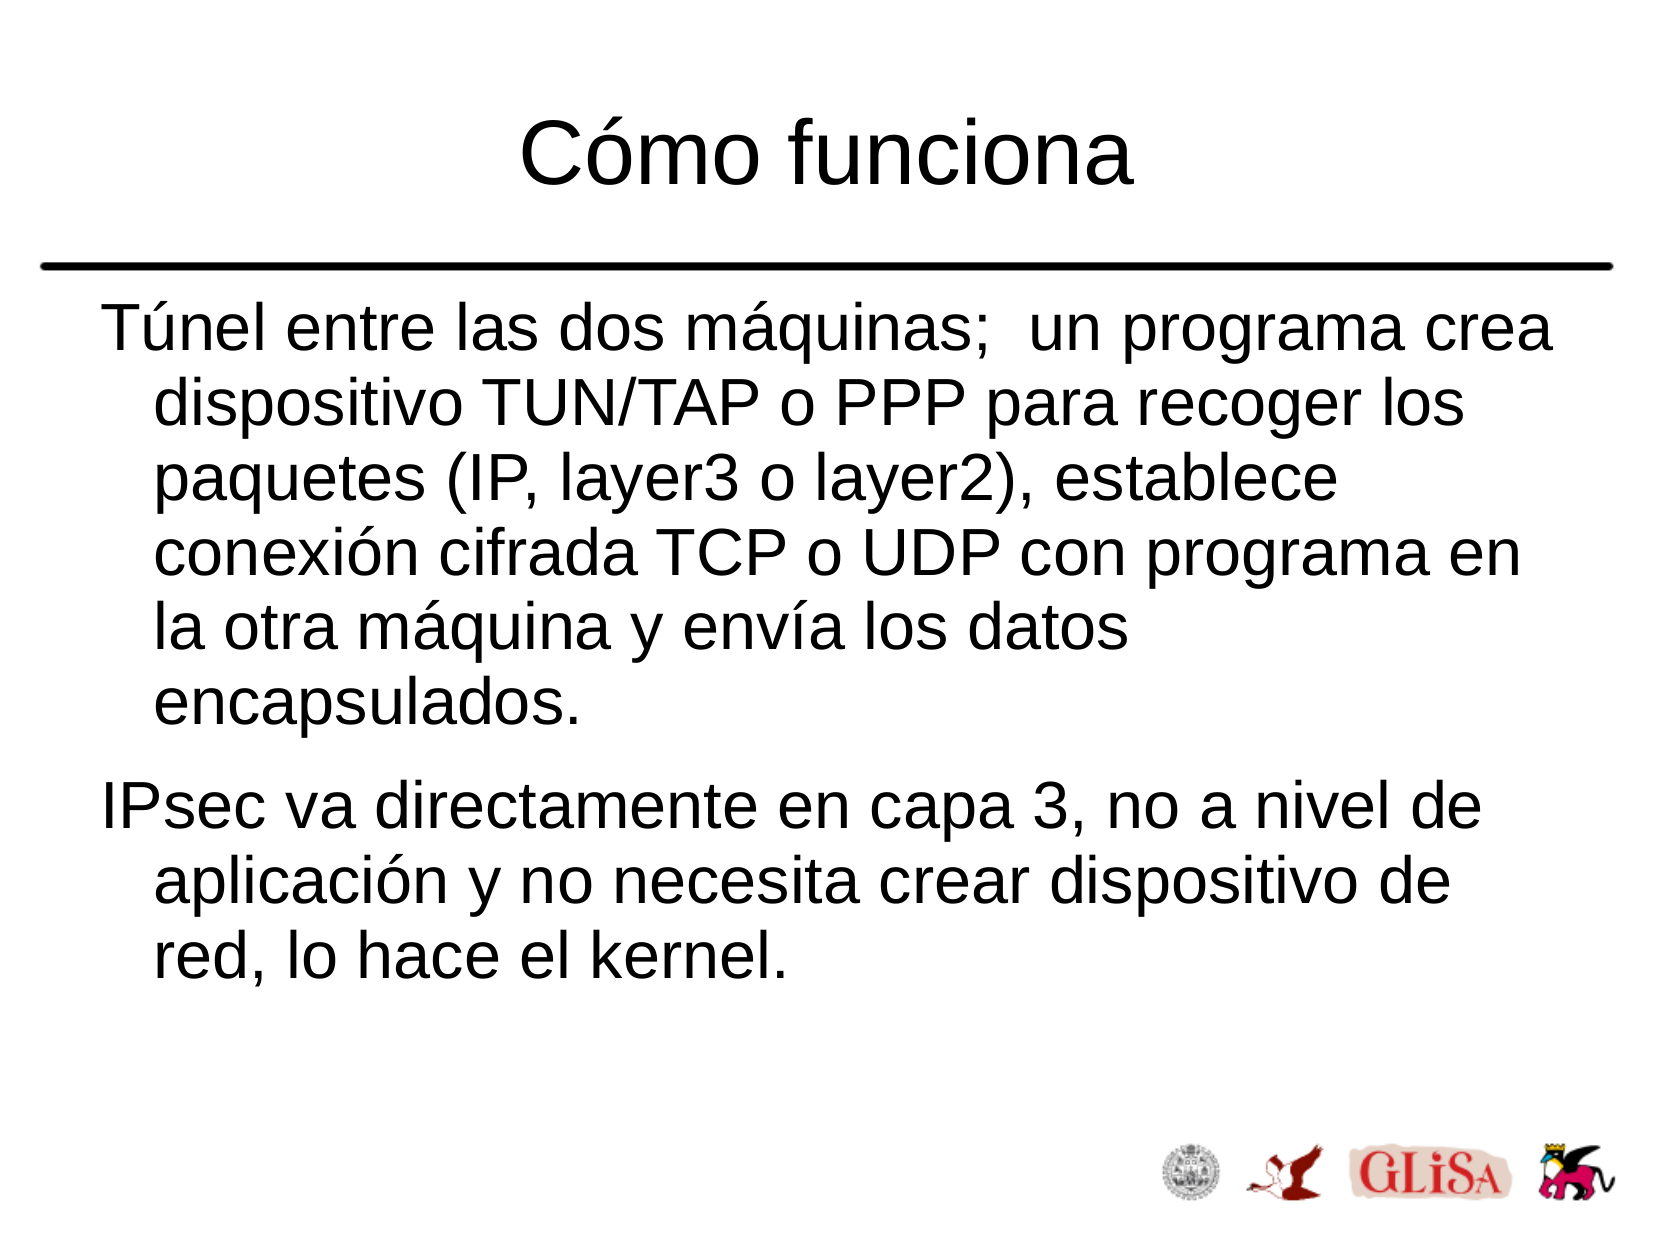

# Cómo funciona
Túnel entre las dos máquinas; un programa crea dispositivo TUN/TAP o PPP para recoger los paquetes (IP, layer3 o layer2), establece conexión cifrada TCP o UDP con programa en la otra máquina y envía los datos encapsulados.
IPsec va directamente en capa 3, no a nivel de aplicación y no necesita crear dispositivo de red, lo hace el kernel.